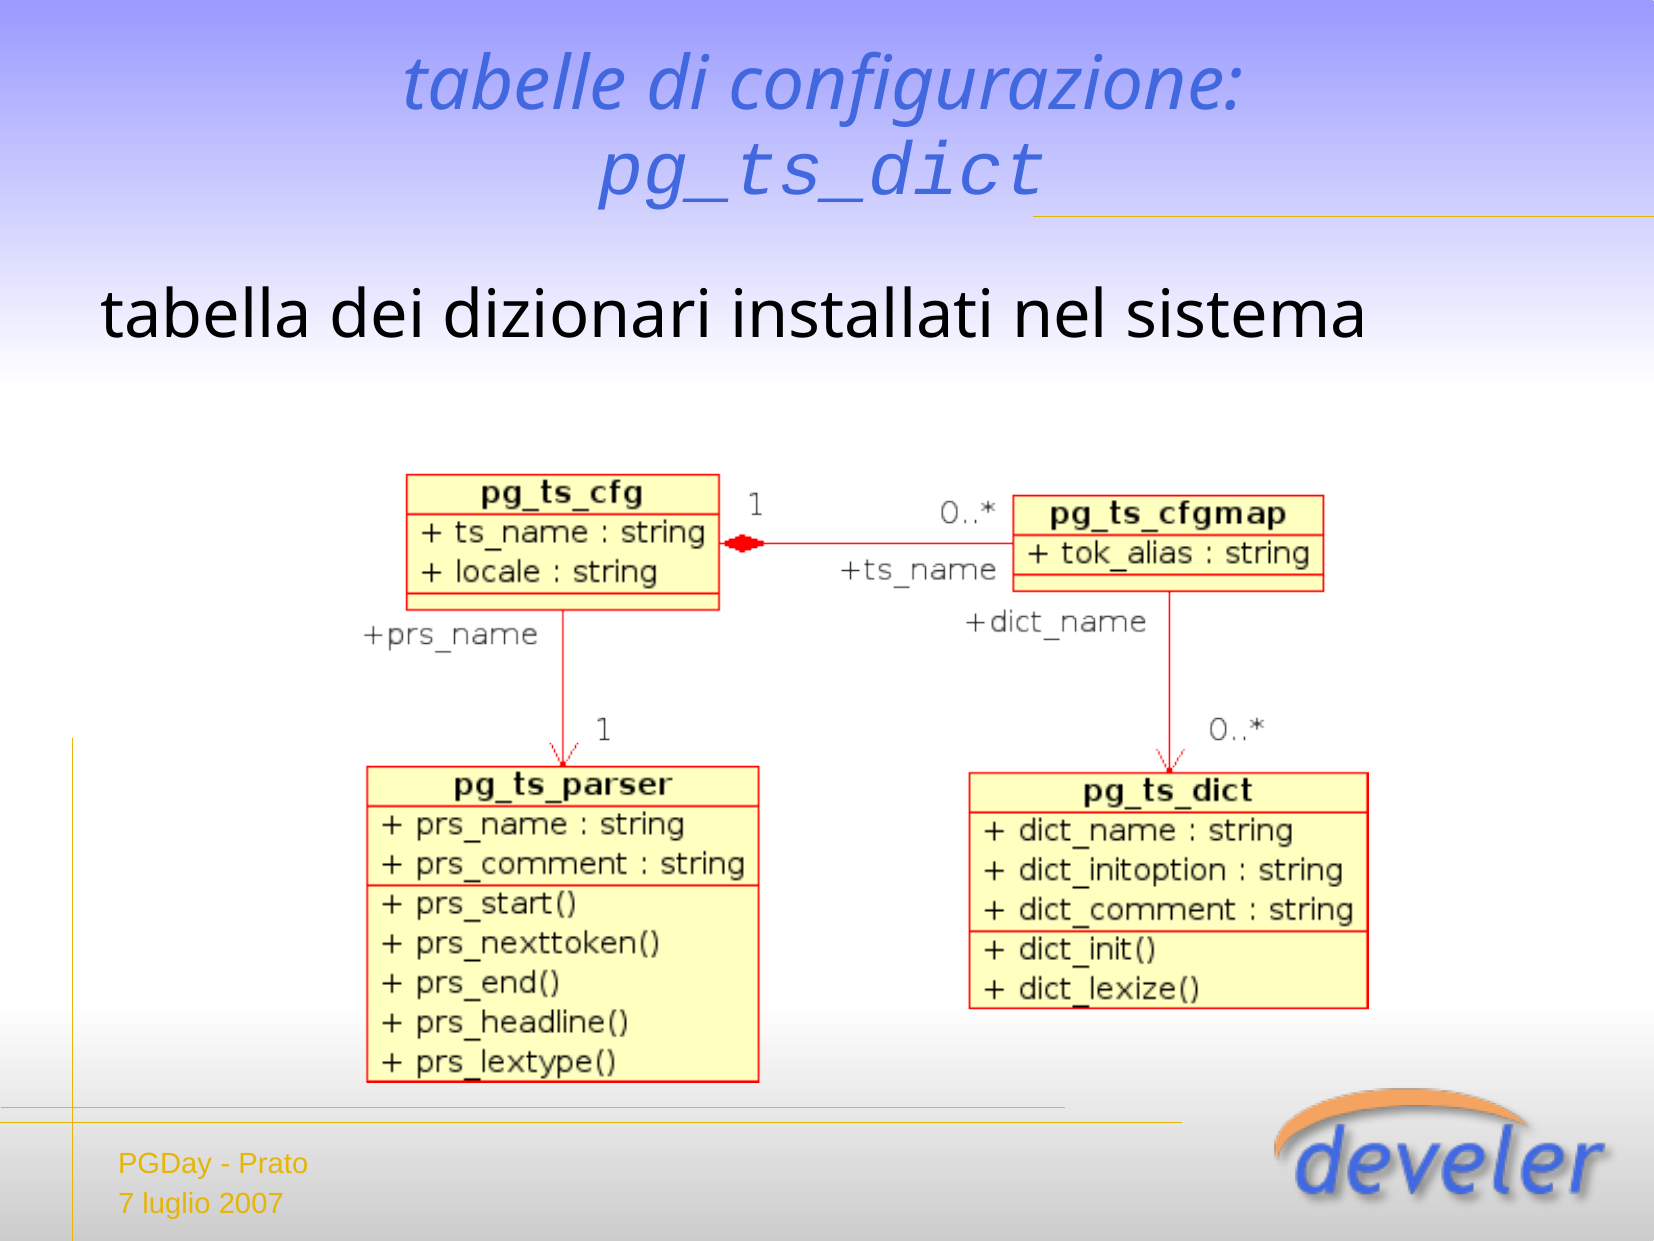

# tabelle di configurazione: pg_ts_dict
tabella dei dizionari installati nel sistema
PGDay - Prato
7 luglio 2007